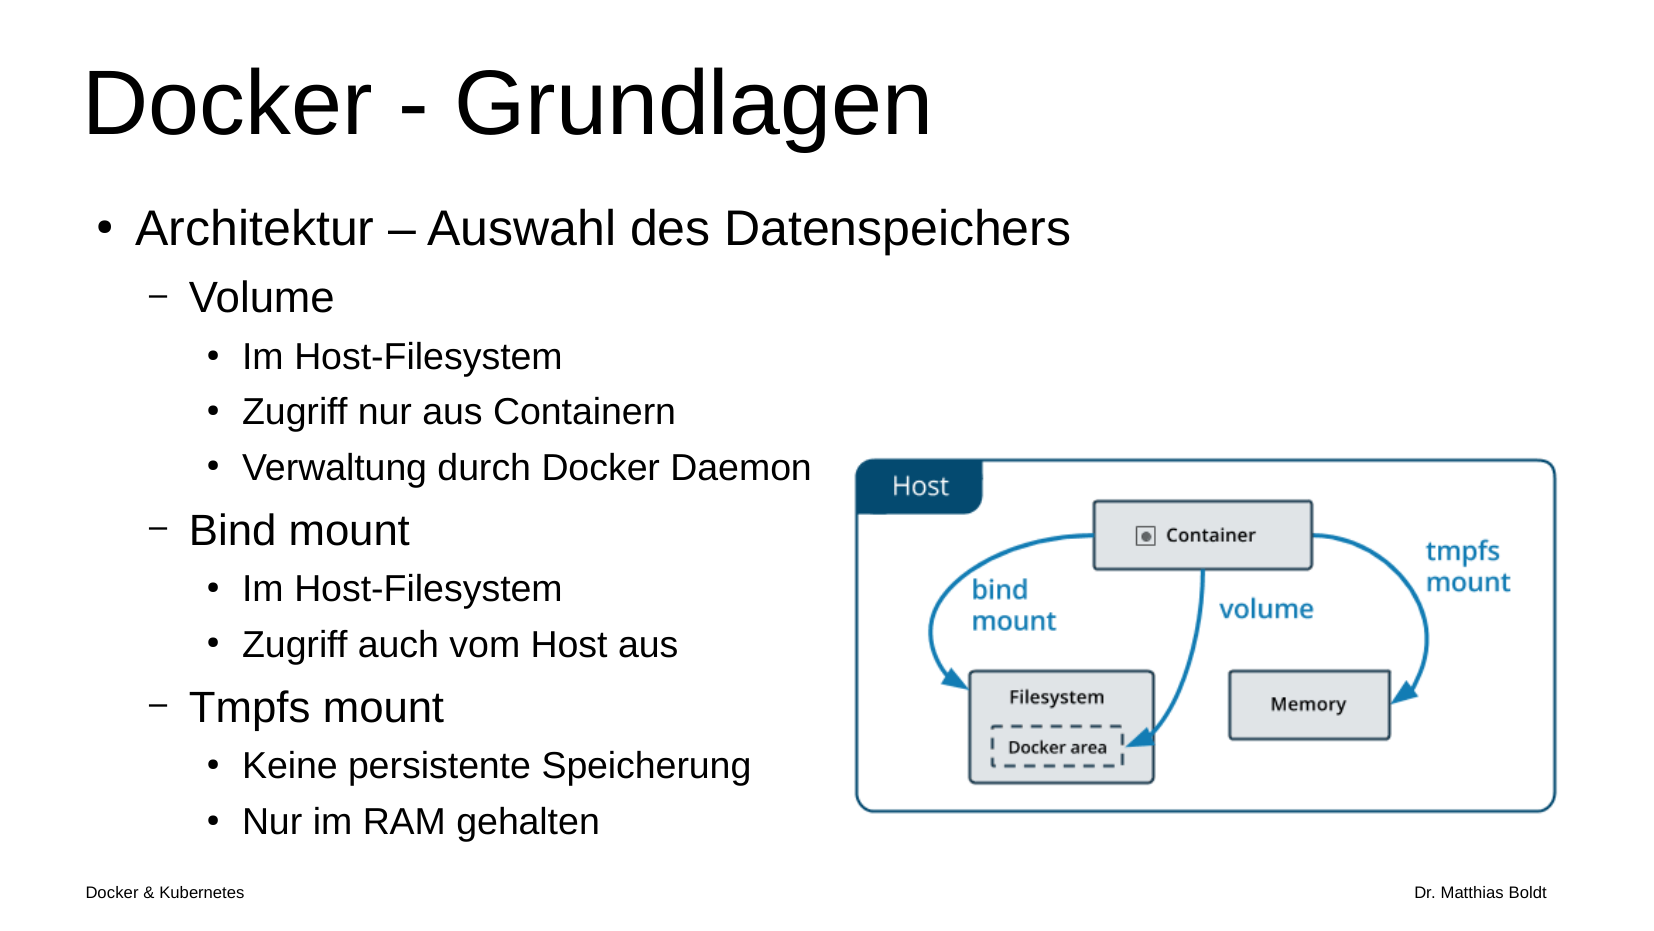

# Docker - Grundlagen
Architektur – Auswahl des Datenspeichers
Volume
Im Host-Filesystem
Zugriff nur aus Containern
Verwaltung durch Docker Daemon
Bind mount
Im Host-Filesystem
Zugriff auch vom Host aus
Tmpfs mount
Keine persistente Speicherung
Nur im RAM gehalten
Docker & Kubernetes																Dr. Matthias Boldt